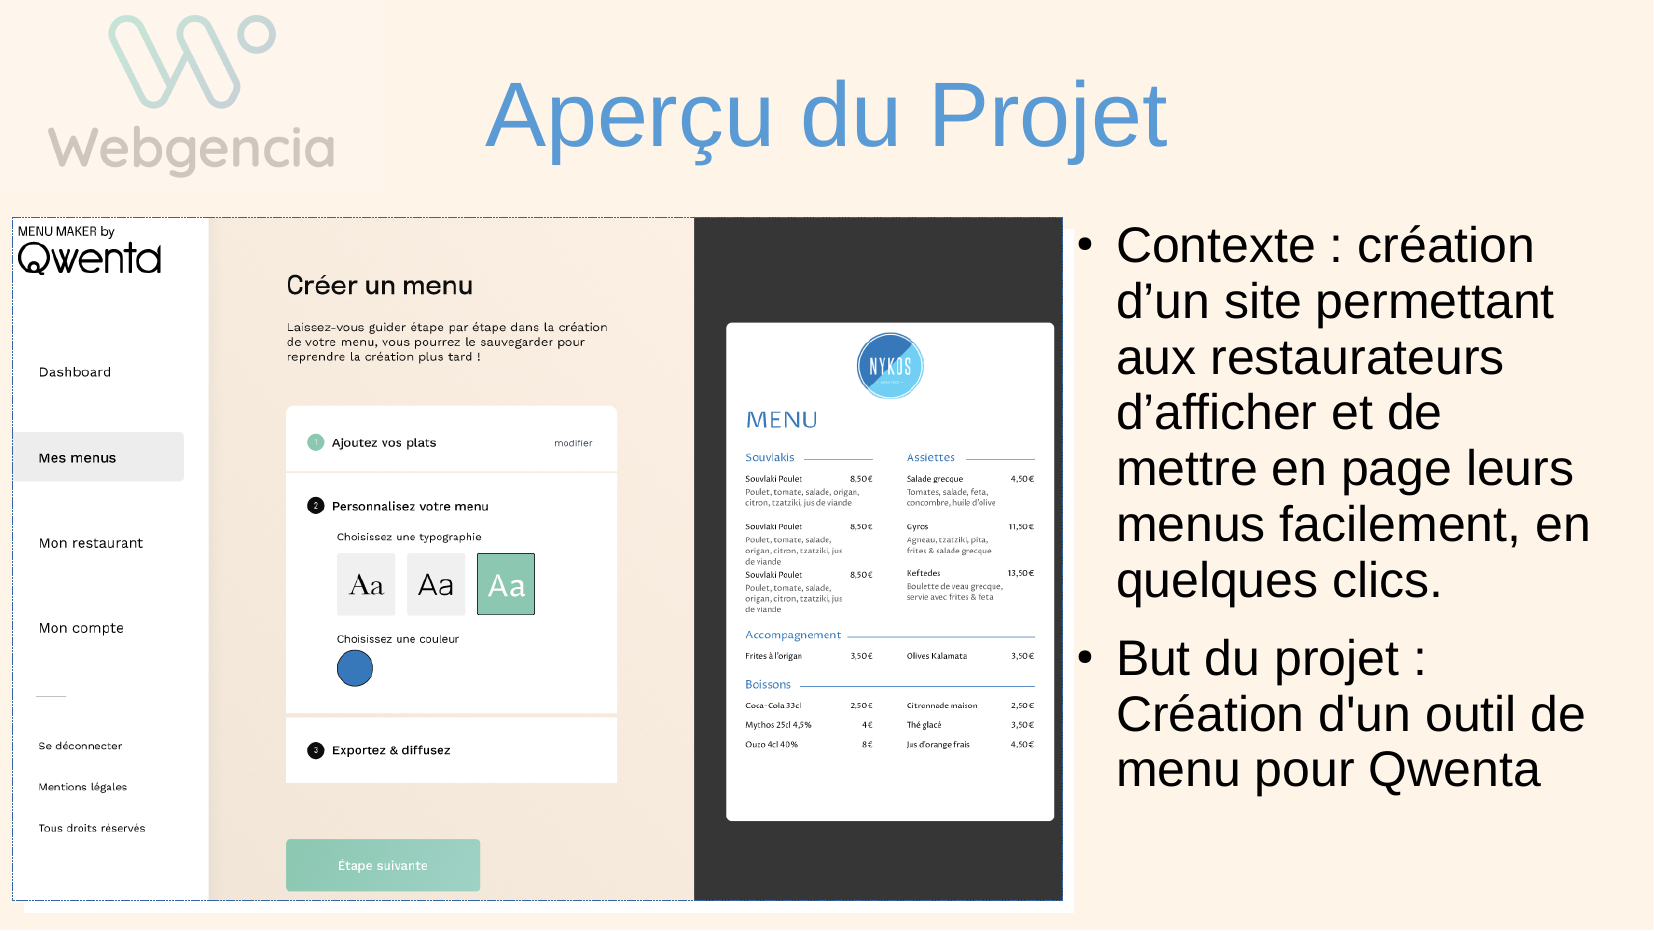

# Aperçu du Projet
Contexte : création d’un site permettant aux restaurateurs d’afficher et de mettre en page leurs menus facilement, en quelques clics.
But du projet : Création d'un outil de menu pour Qwenta